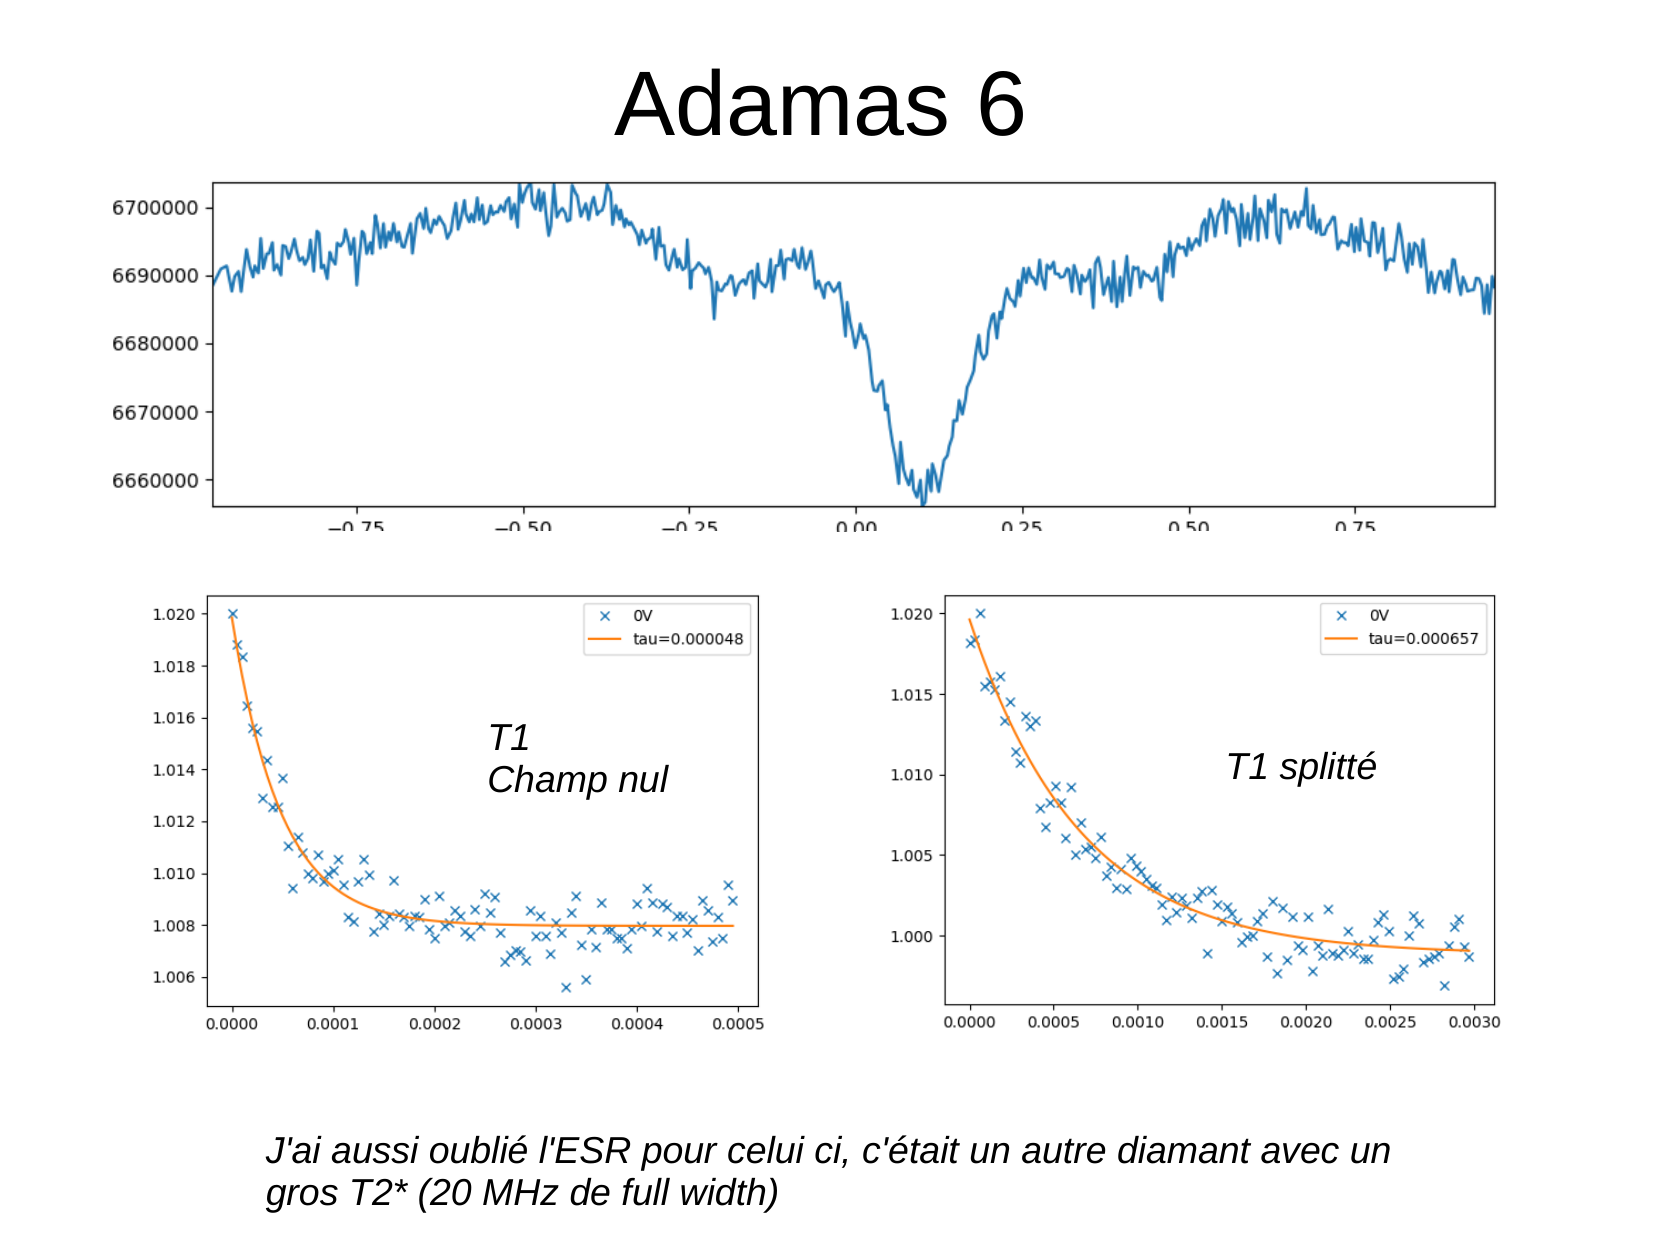

# Adamas 6
T1
Champ nul
T1 splitté
J'ai aussi oublié l'ESR pour celui ci, c'était un autre diamant avec un
gros T2* (20 MHz de full width)